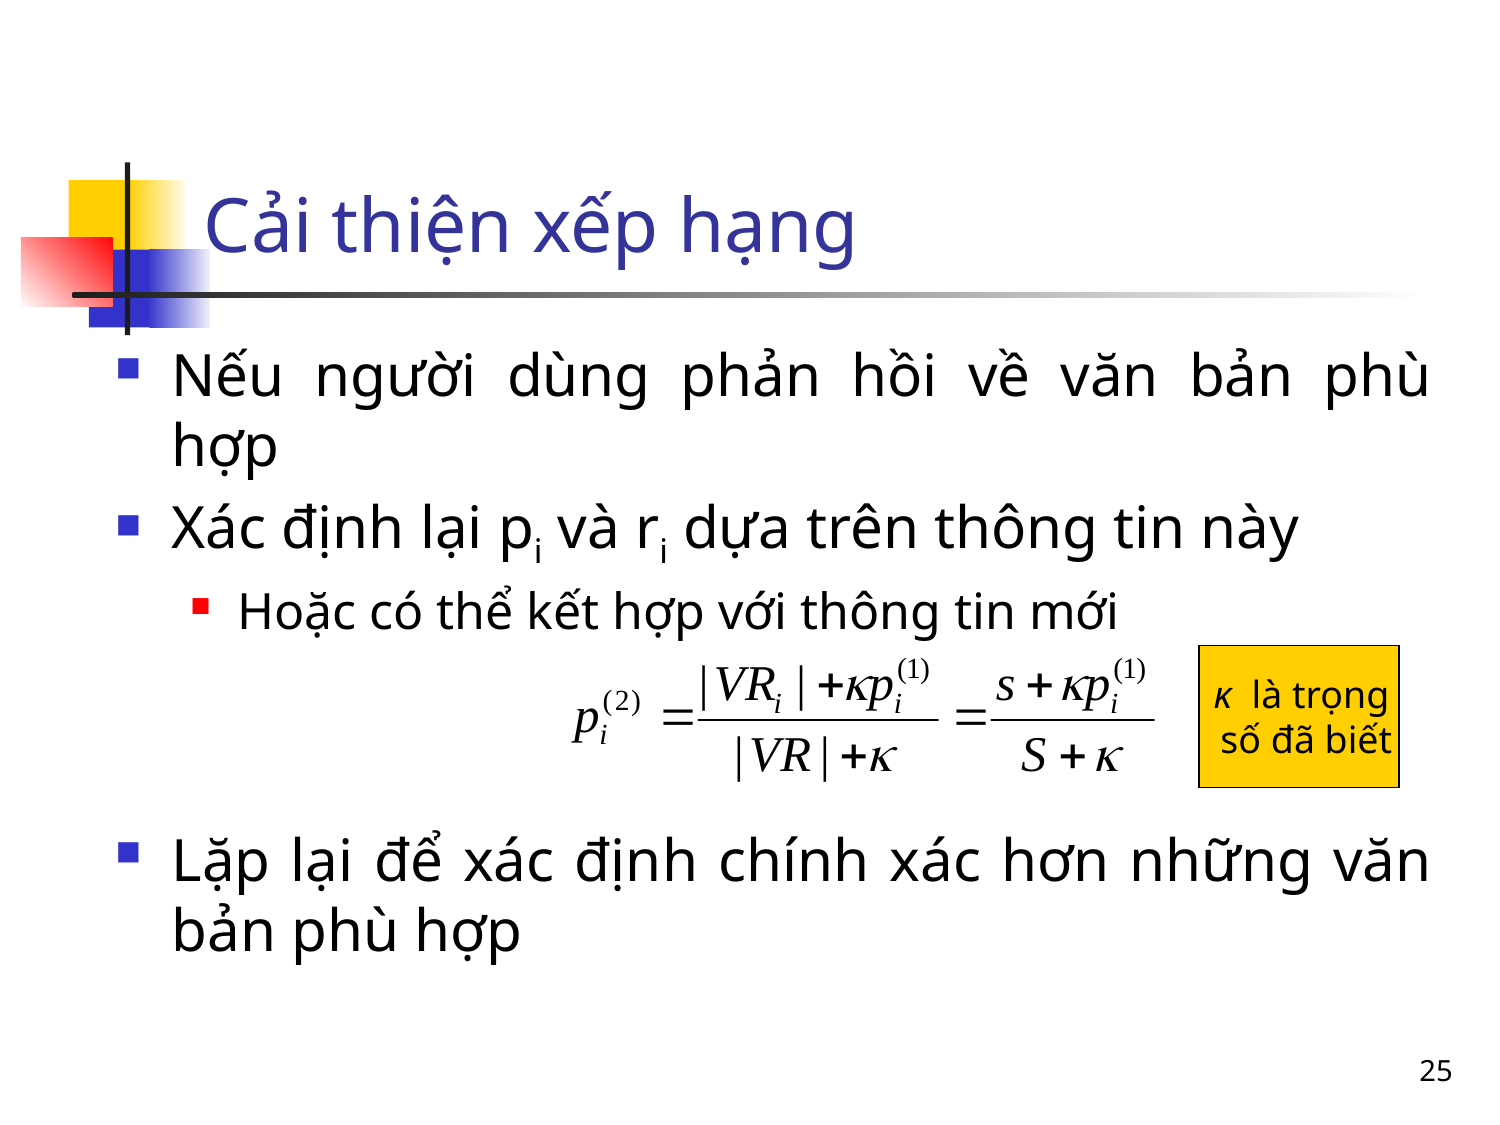

# Cải thiện xếp hạng
Nếu người dùng phản hồi về văn bản phù hợp
Xác định lại pi và ri dựa trên thông tin này
Hoặc có thể kết hợp với thông tin mới
Lặp lại để xác định chính xác hơn những văn bản phù hợp
κ là trọng
số đã biết